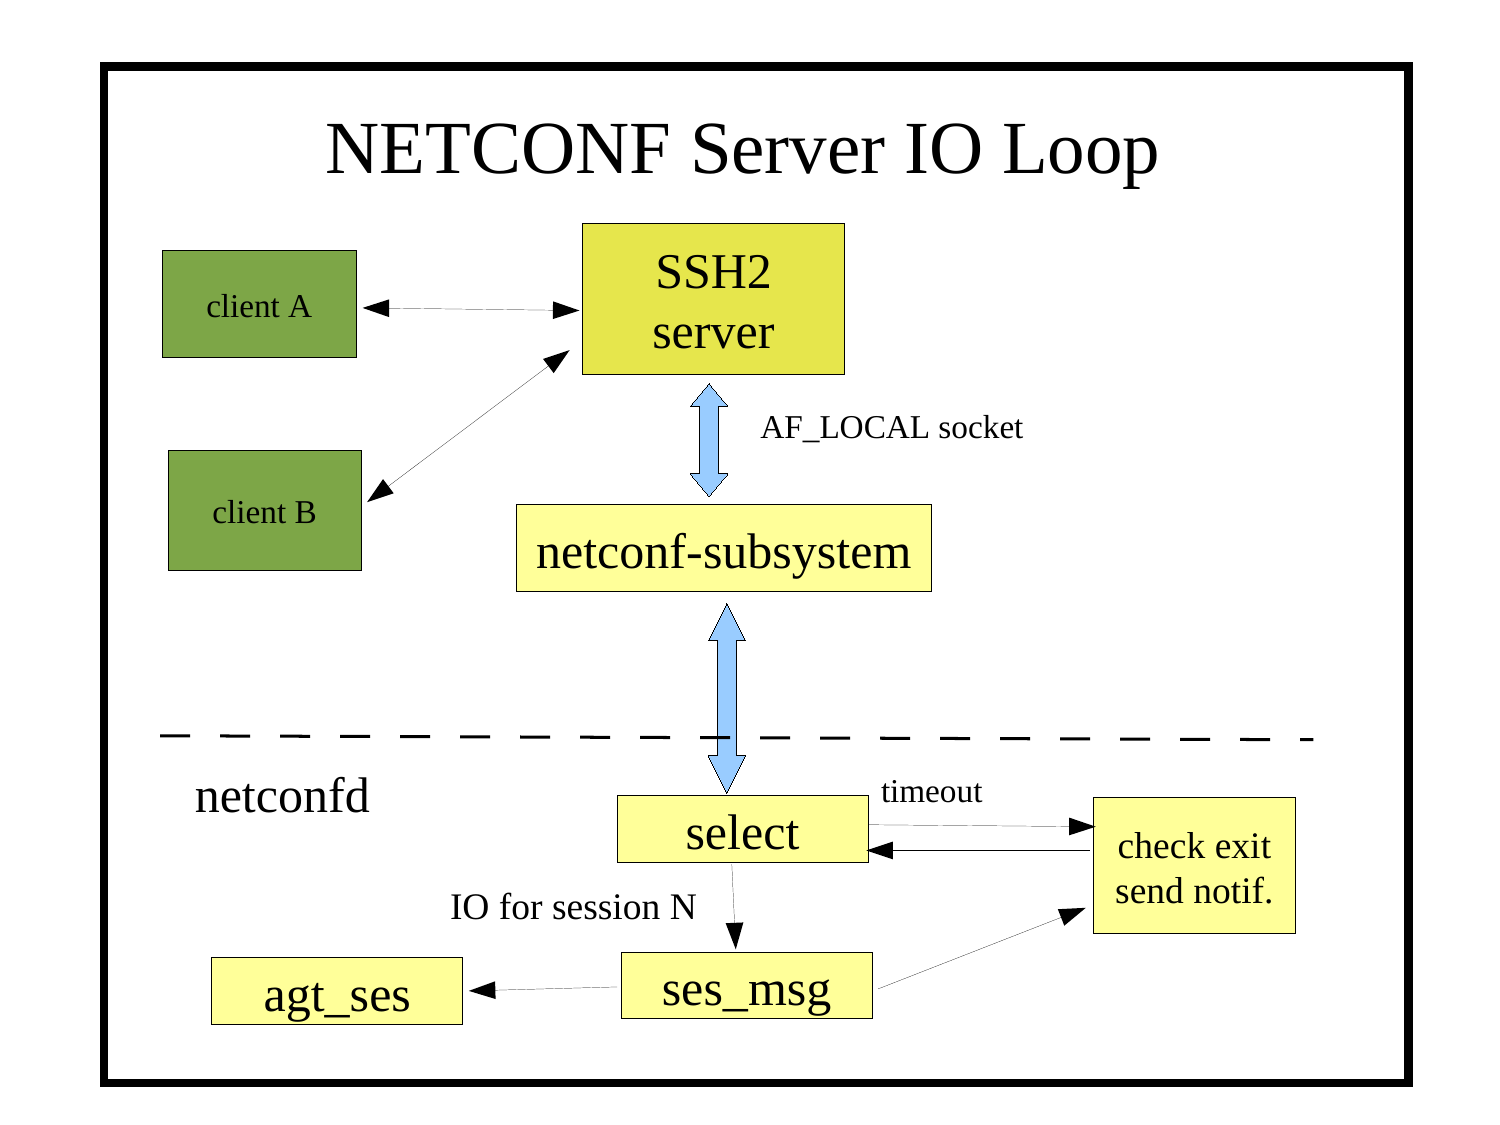

NETCONF Server IO Loop
SSH2
server
client A
AF_LOCAL socket
client B
netconf-subsystem
netconfd
timeout
select
check exit
send notif.
IO for session N
ses_msg
agt_ses